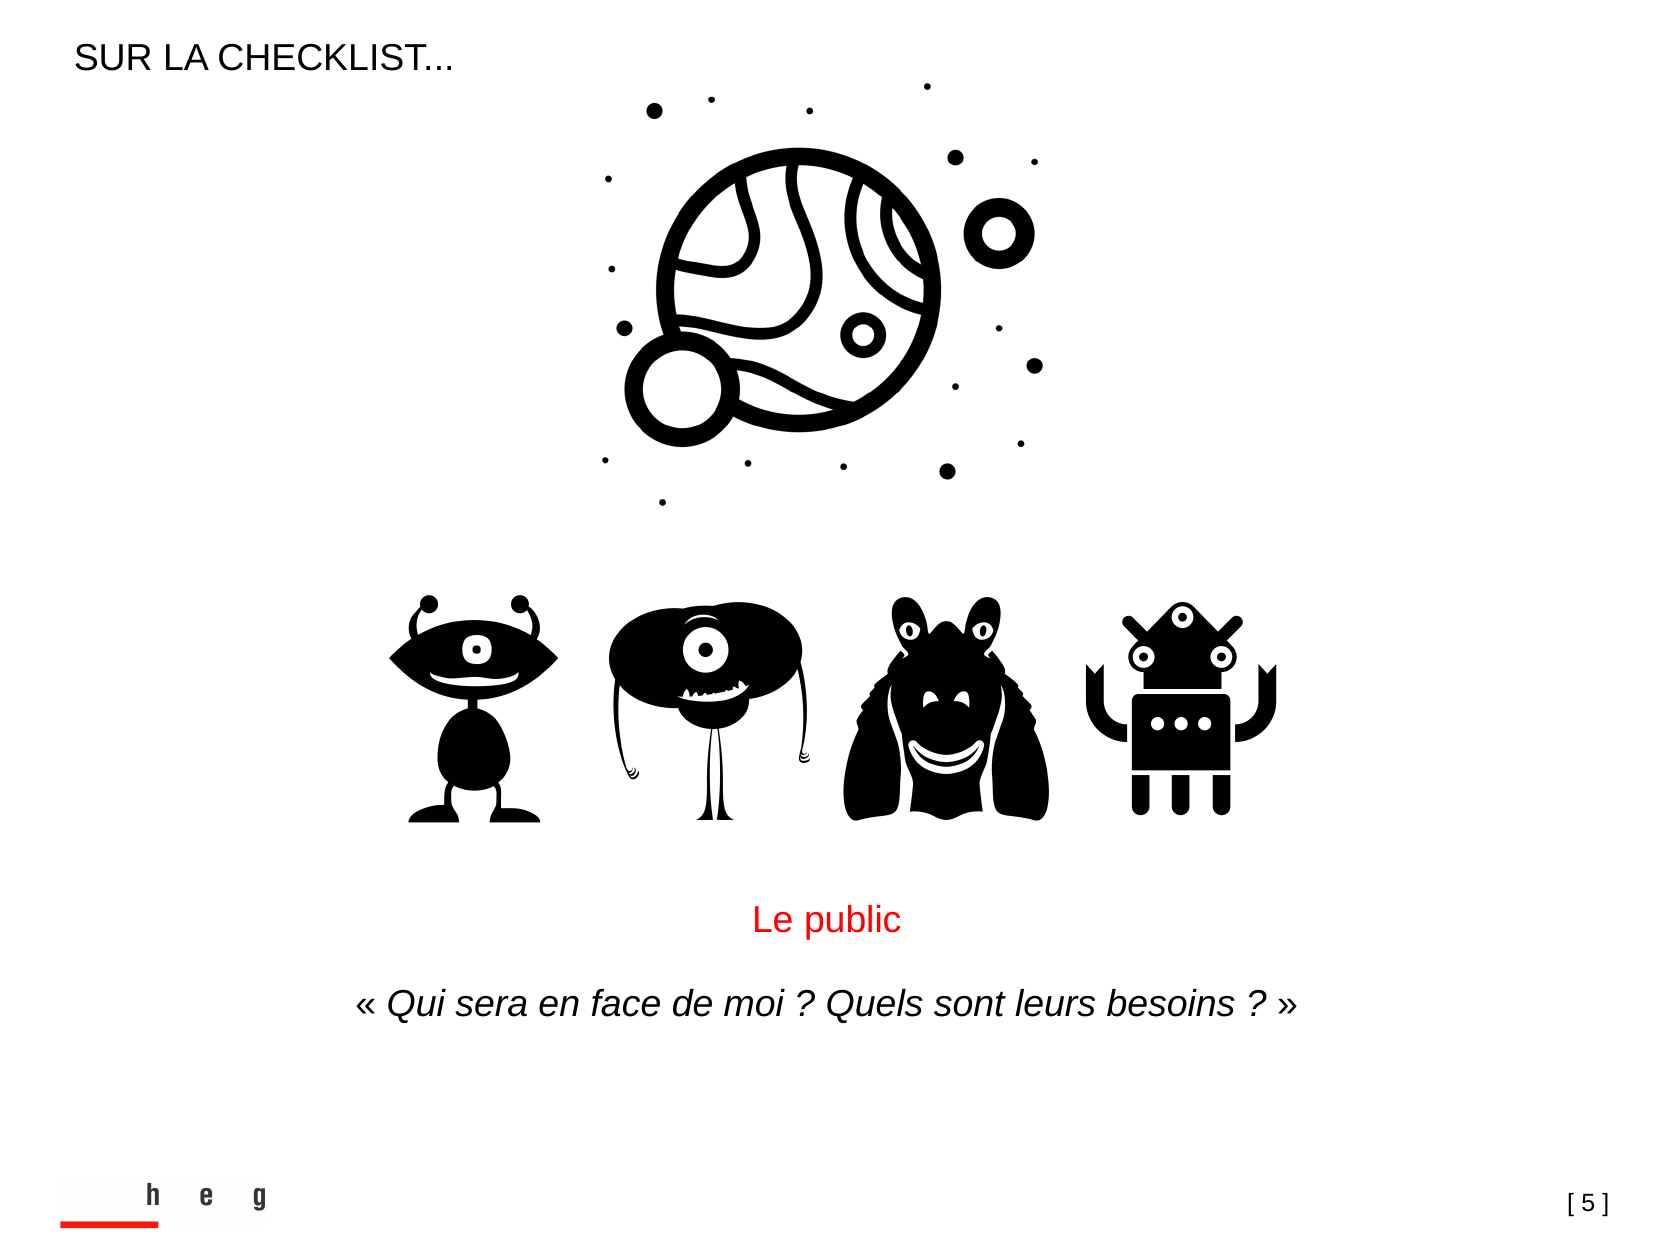

SUR LA CHECKLIST...
Le public
« Qui sera en face de moi ? Quels sont leurs besoins ? »